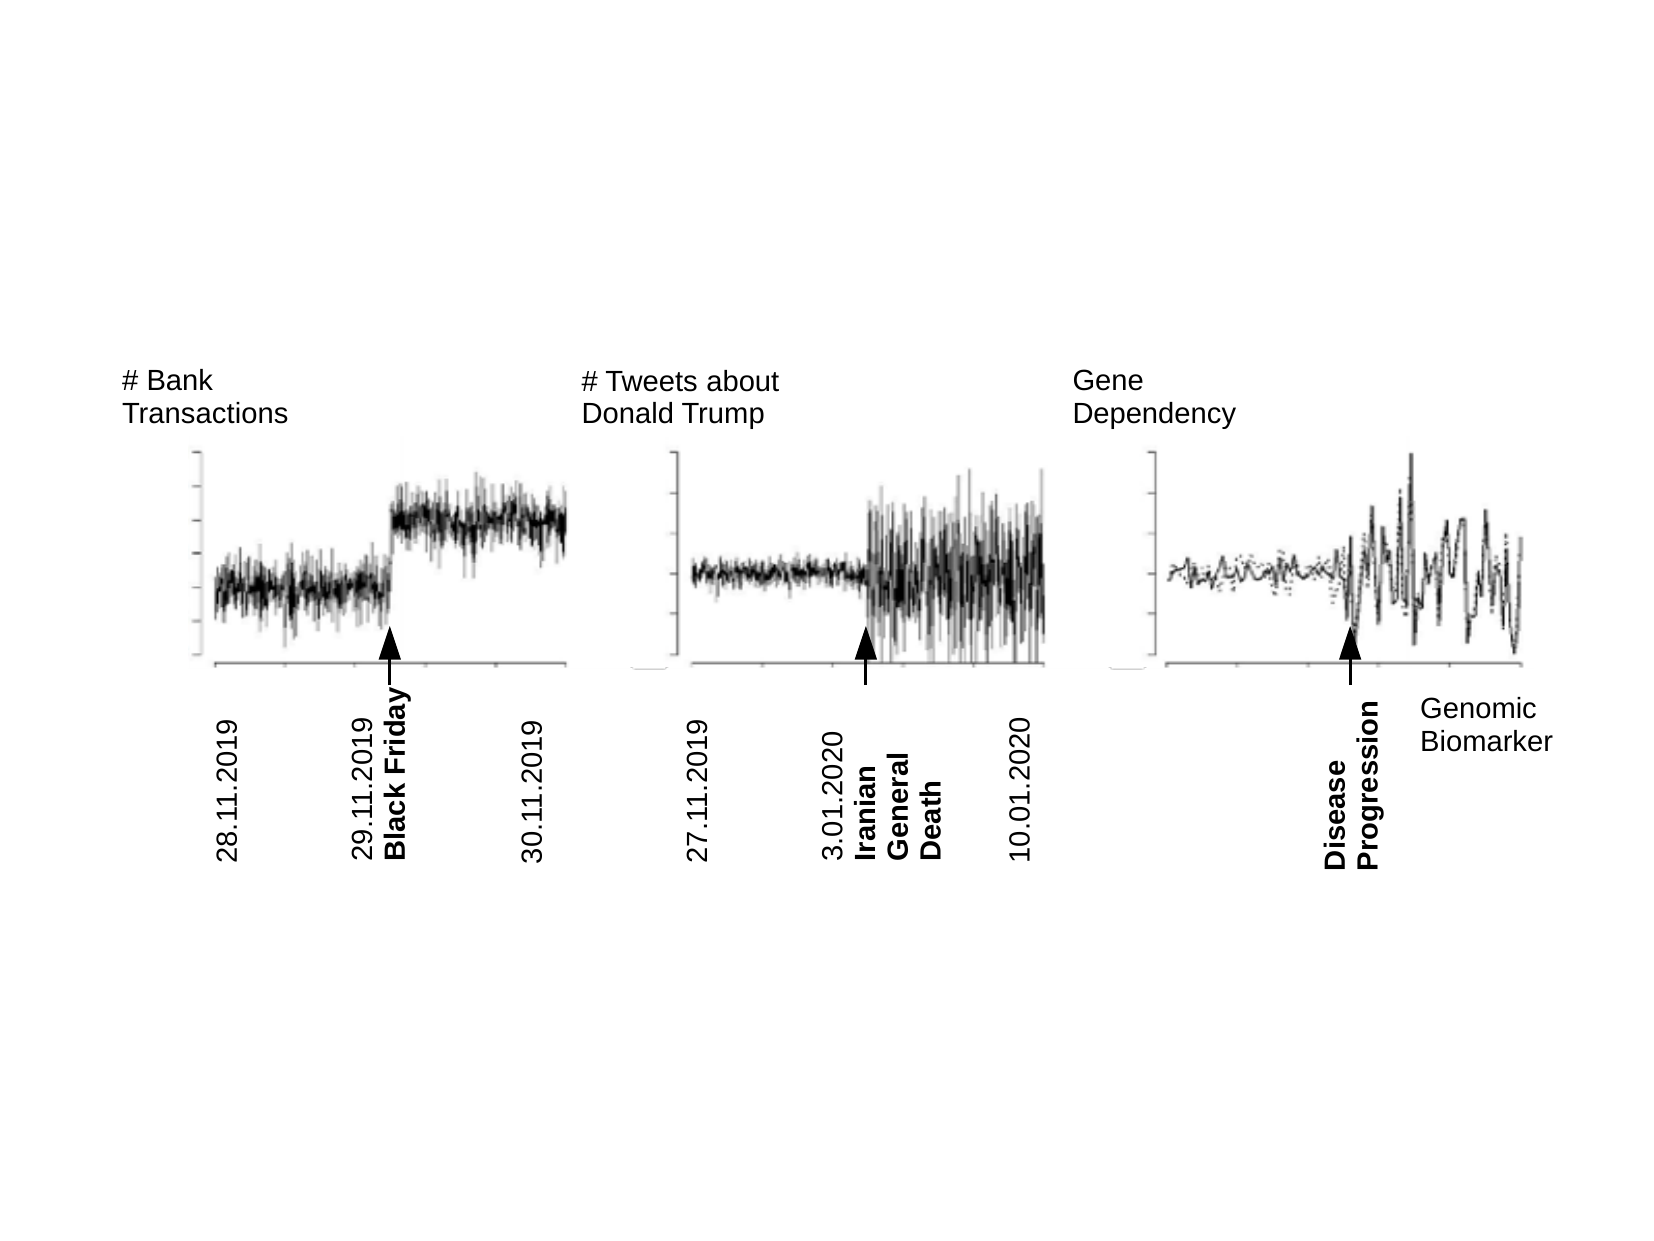

# Bank
Transactions
Gene
Dependency
# Tweets about
Donald Trump
Genomic
Biomarker
3.01.2020
Iranian
General
Death
29.11.2019
Black Friday
Disease
Progression
28.11.2019
27.11.2019
10.01.2020
30.11.2019